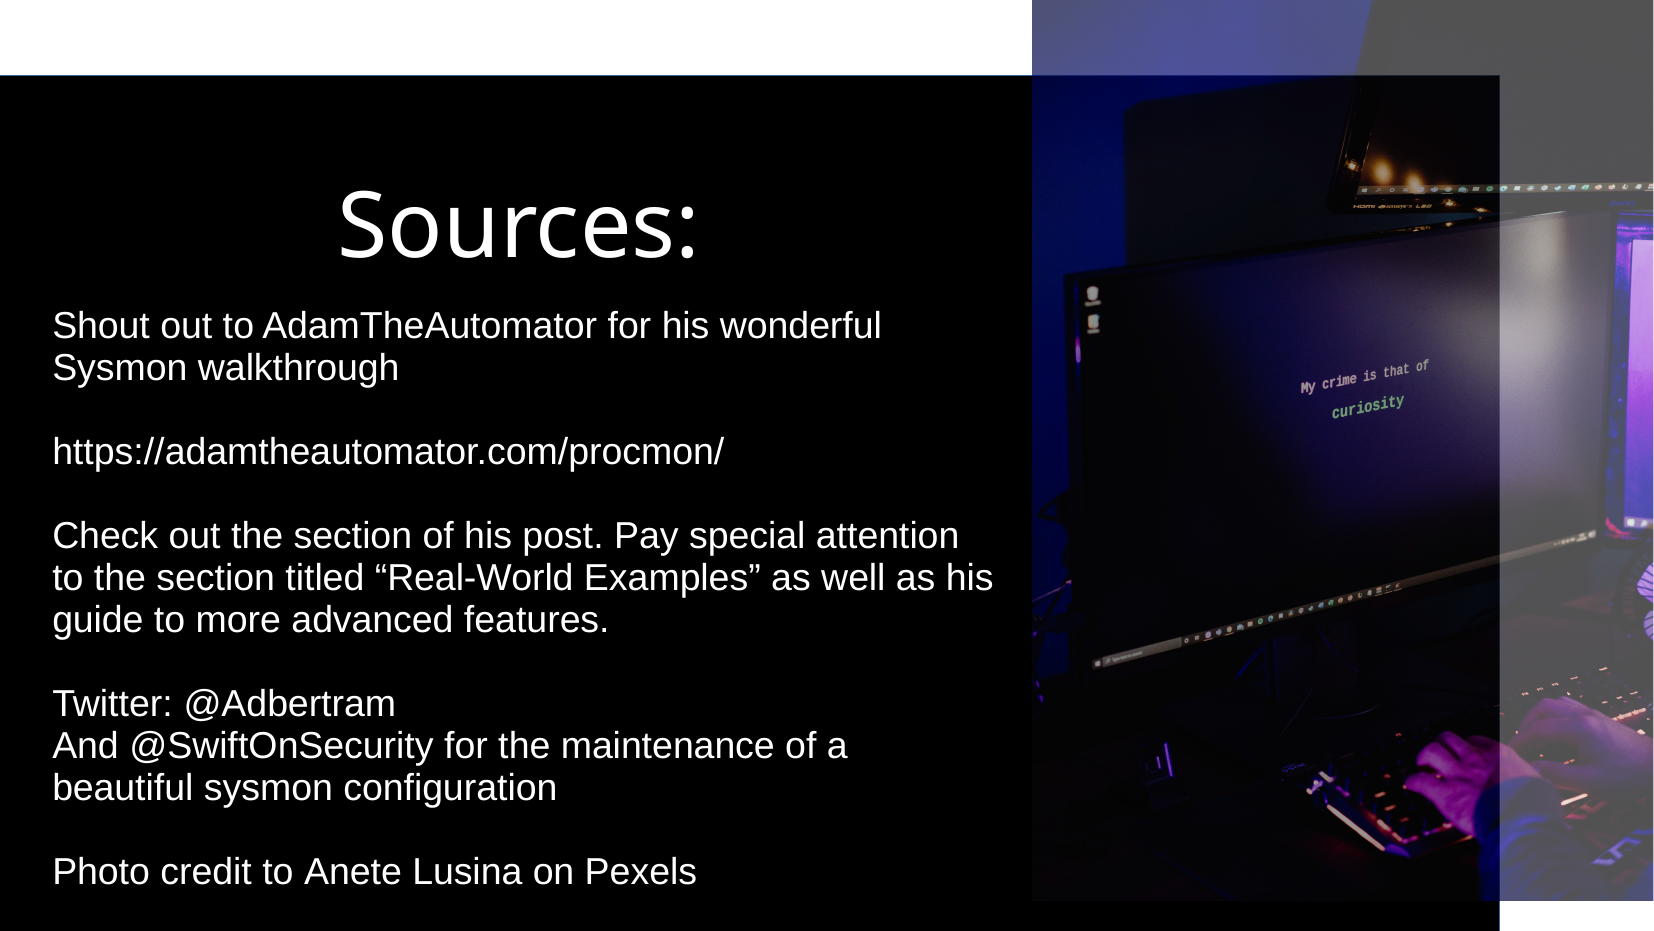

# Sources:
Shout out to AdamTheAutomator for his wonderful Sysmon walkthrough
https://adamtheautomator.com/procmon/
Check out the section of his post. Pay special attention to the section titled “Real-World Examples” as well as his guide to more advanced features.
Twitter: @Adbertram
And @SwiftOnSecurity for the maintenance of a beautiful sysmon configuration
Photo credit to Anete Lusina on Pexels